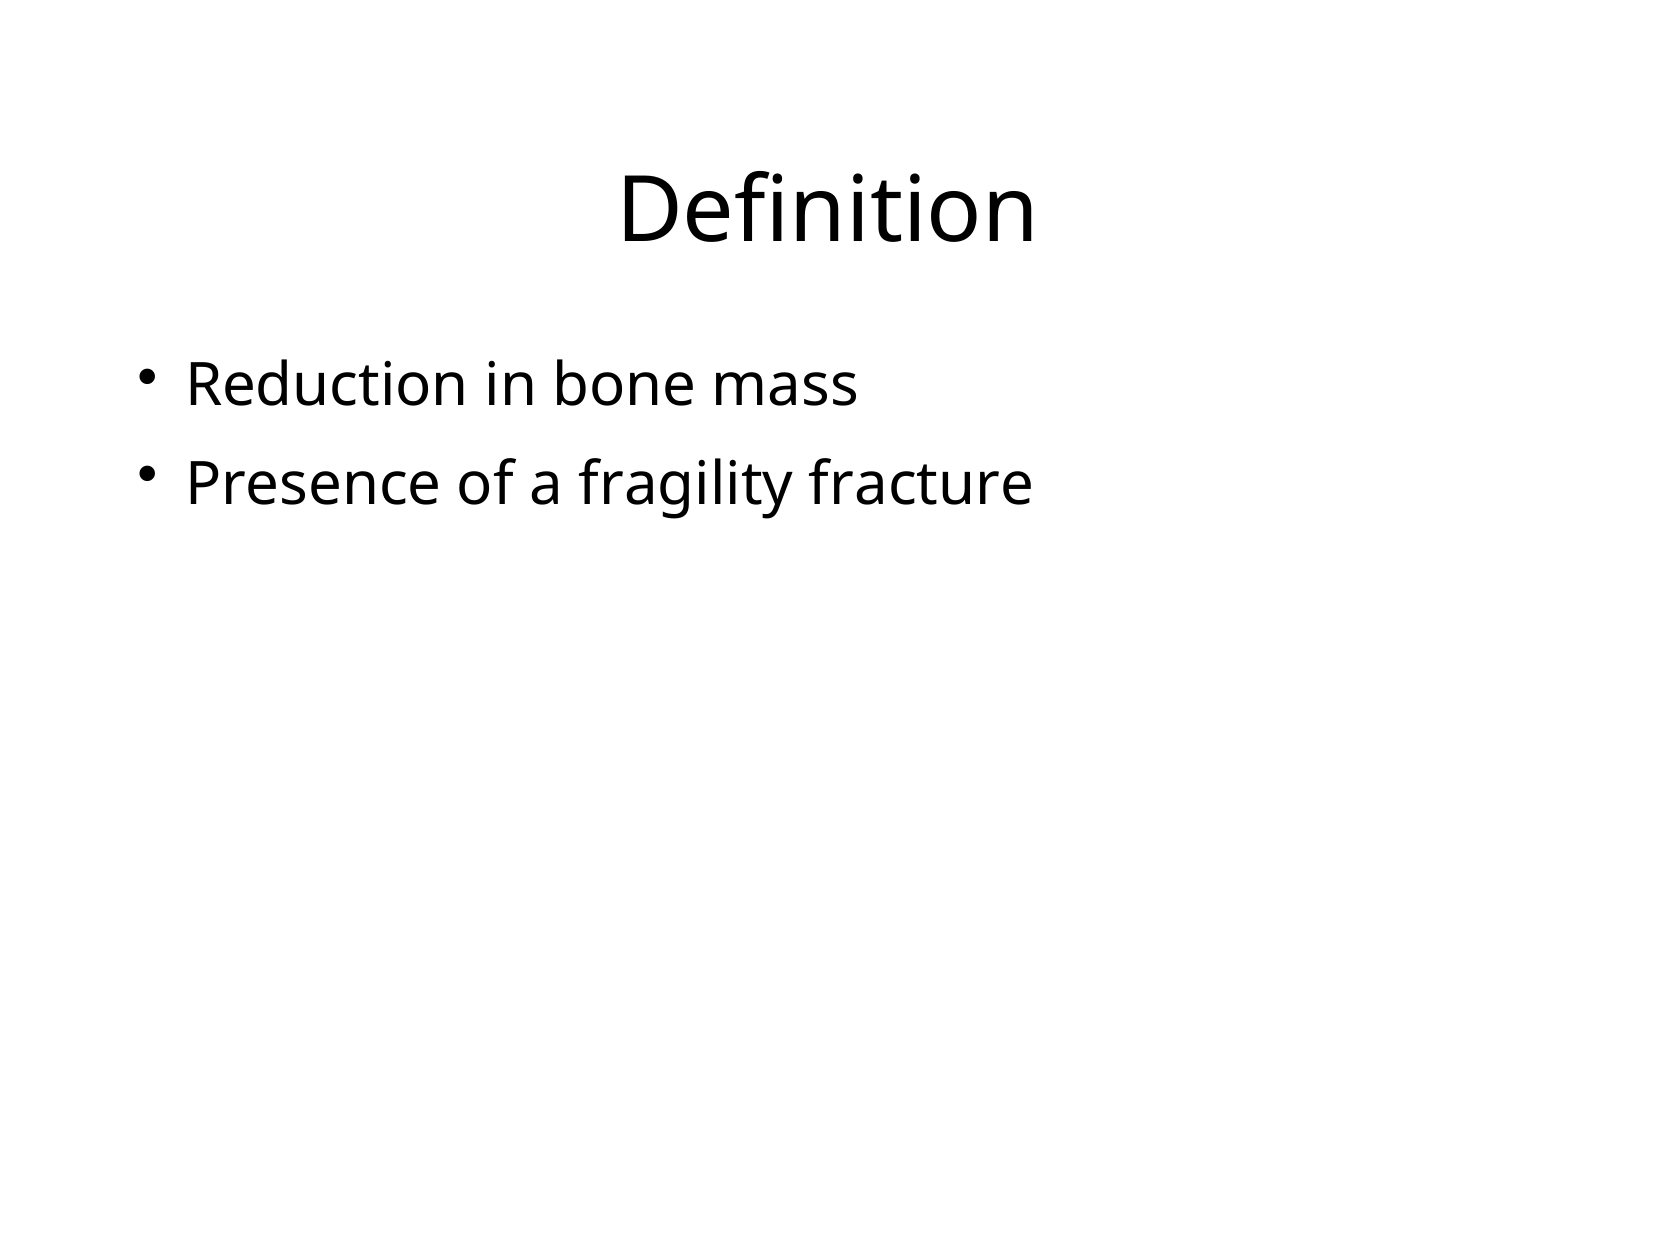

# Definition
Reduction in bone mass
Presence of a fragility fracture